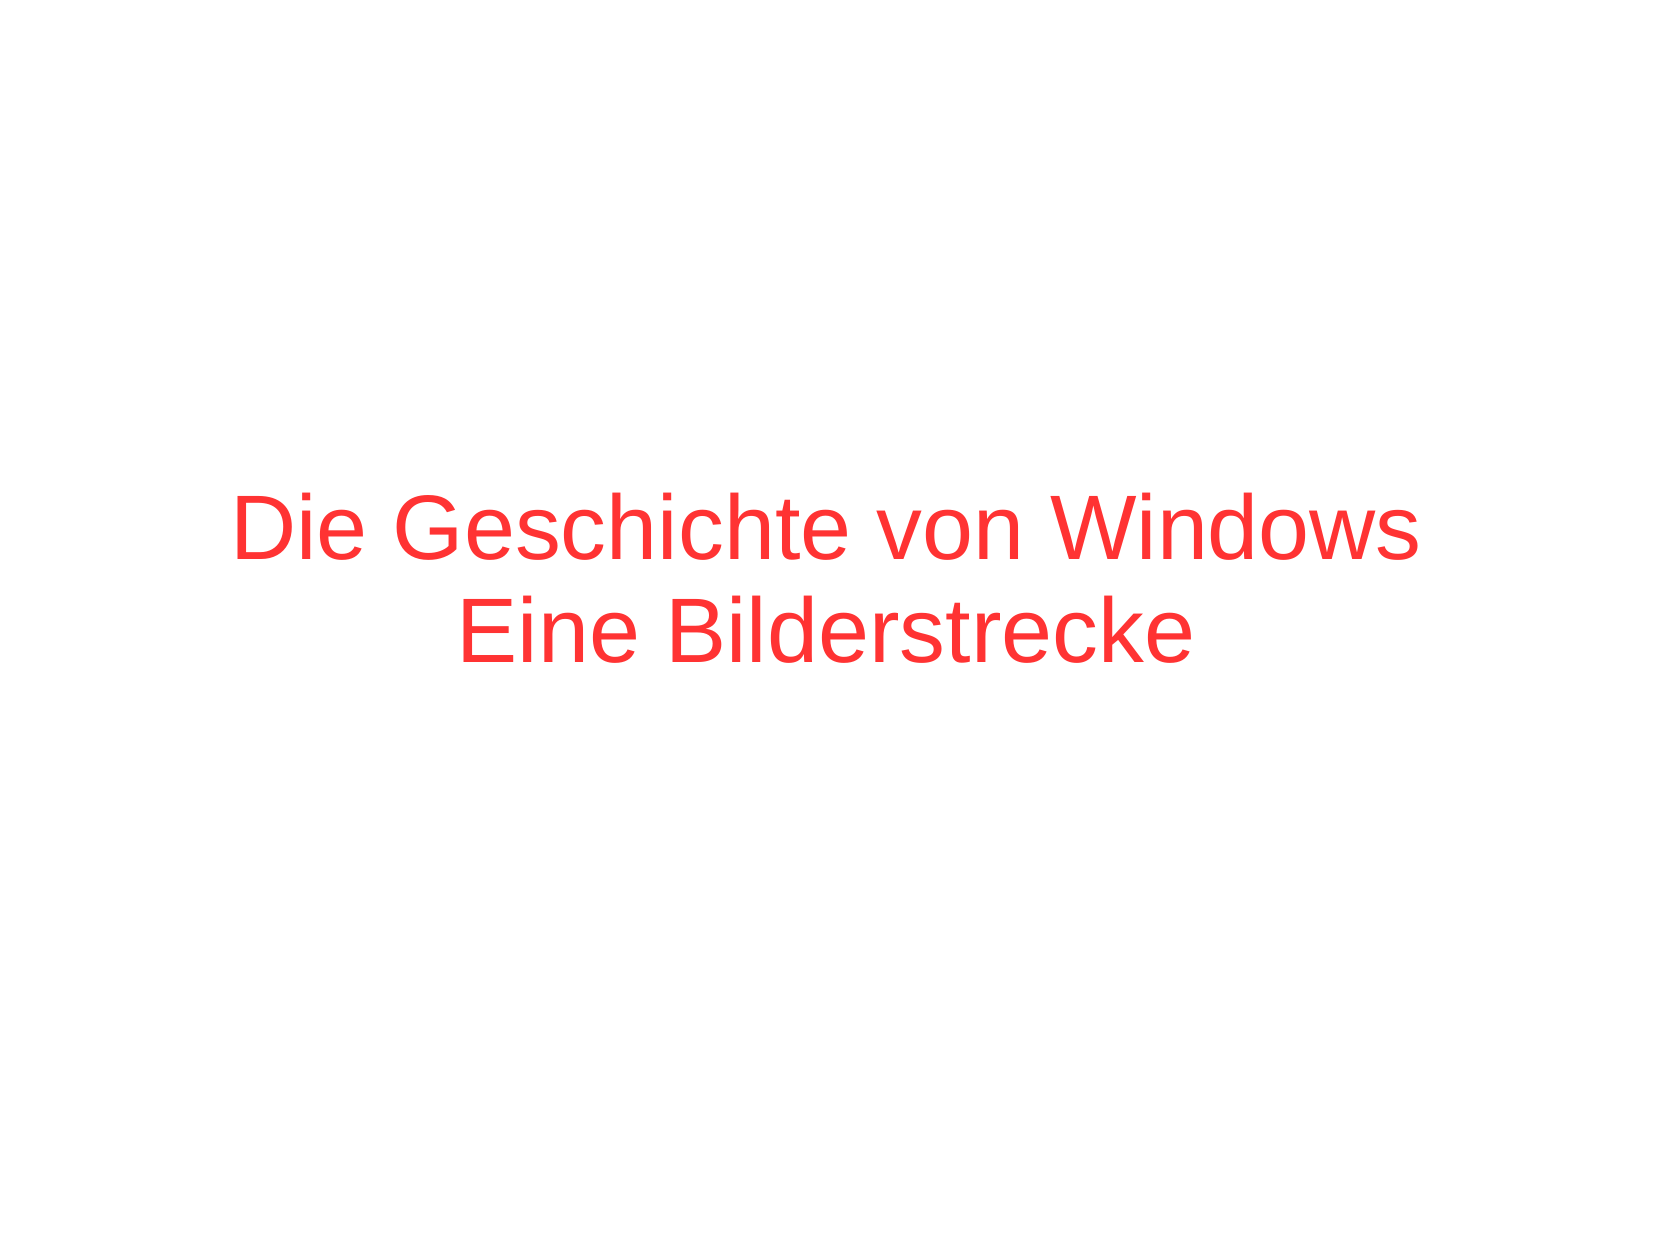

# Die Geschichte von Windows
Eine Bilderstrecke